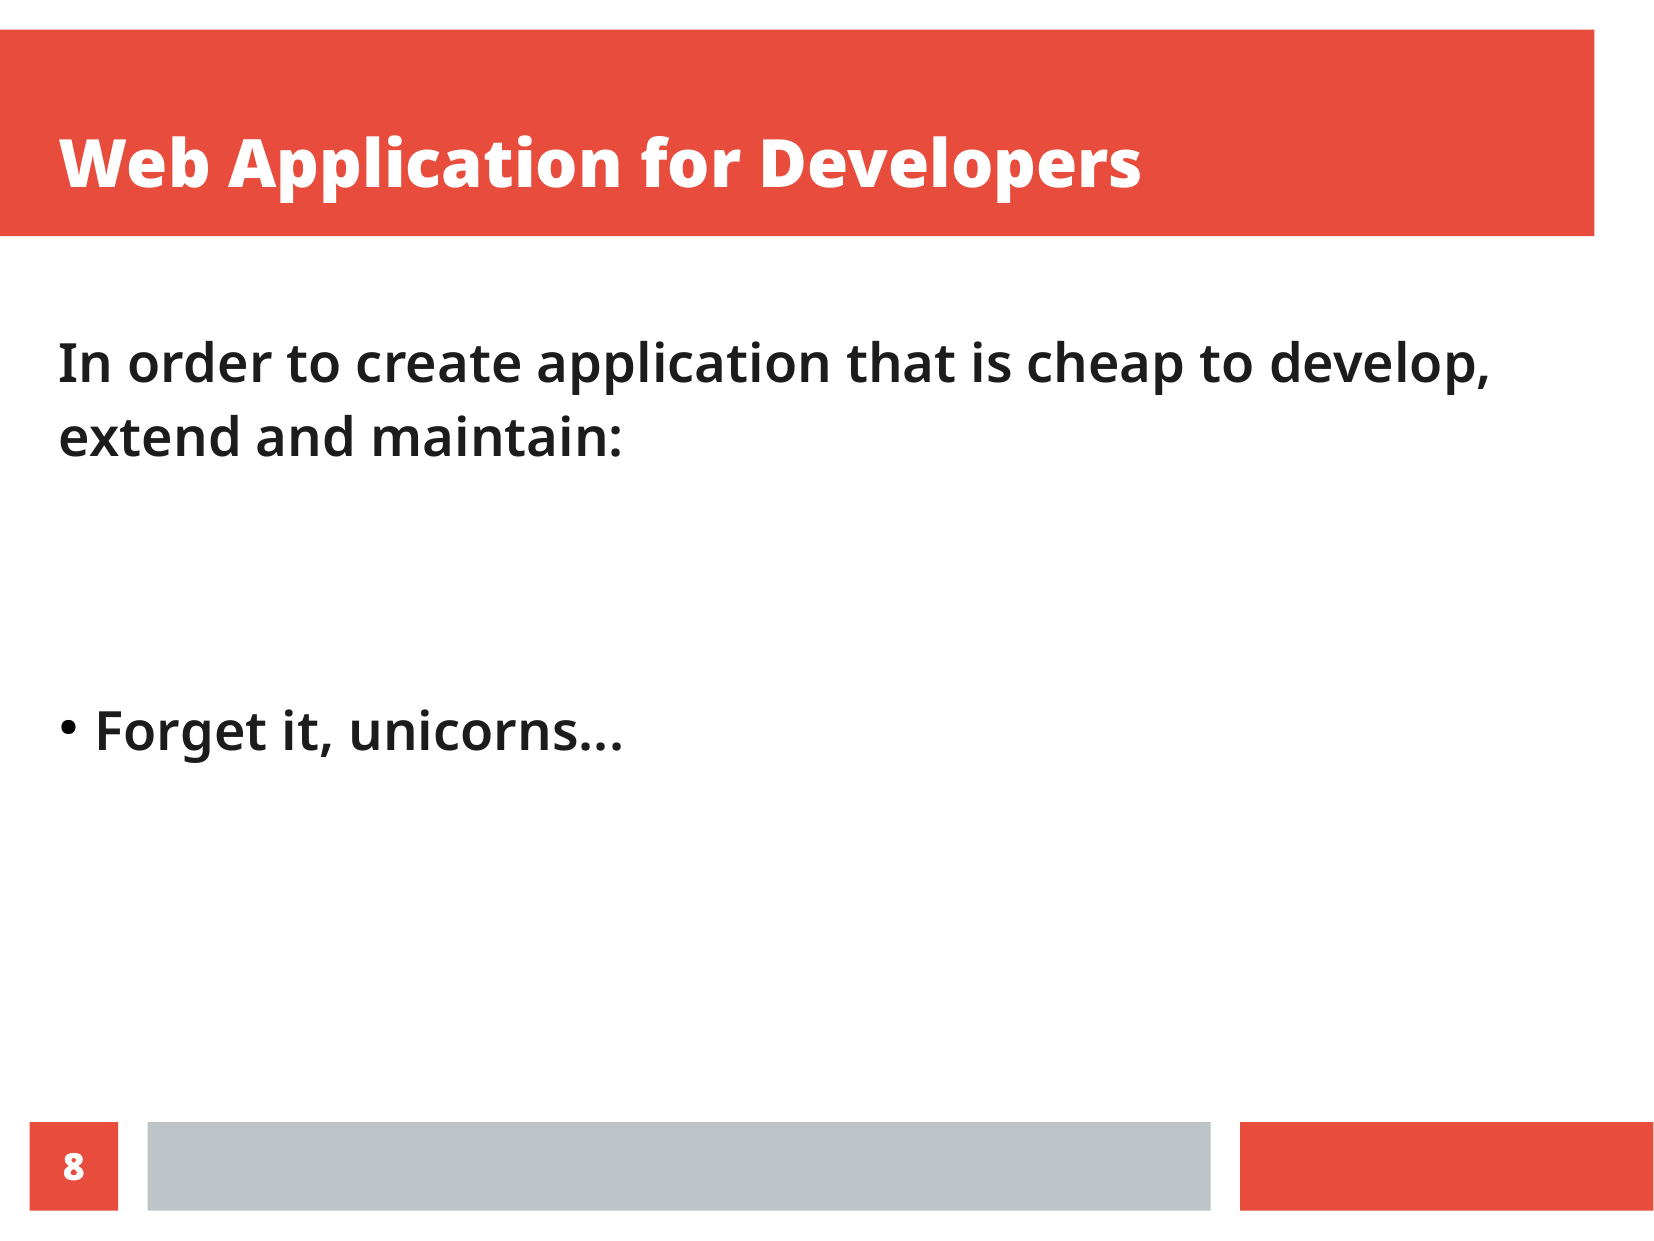

# Web Application for Developers
In order to create application that is cheap to develop, extend and maintain:
Forget it, unicorns...
8